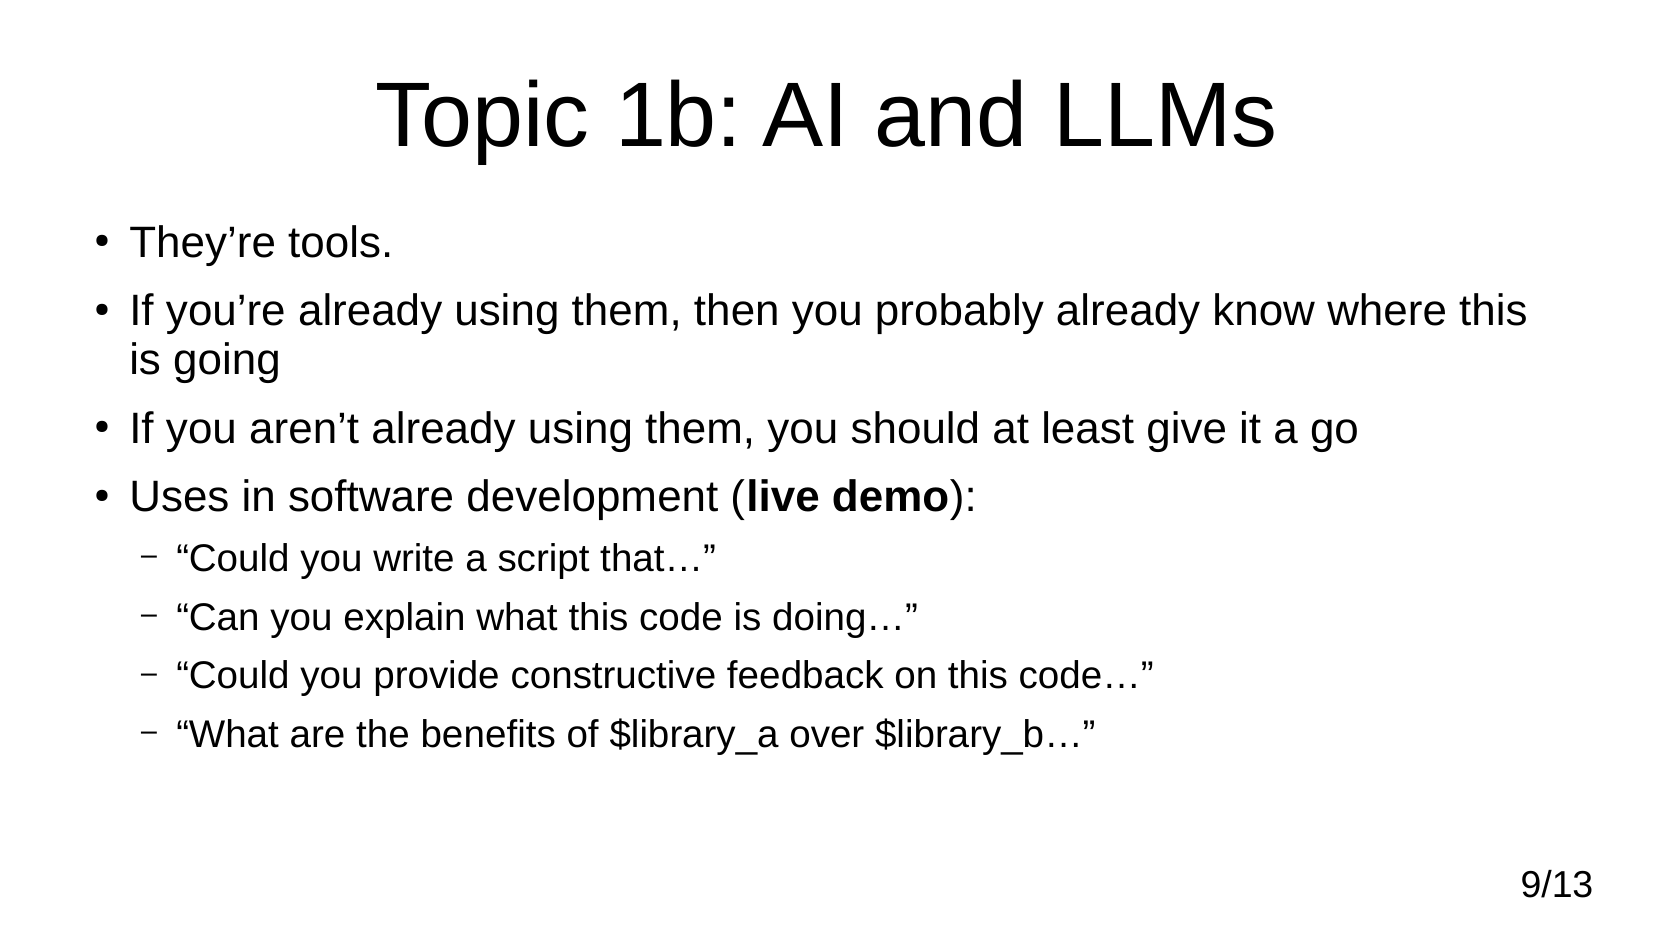

# Topic 1b: AI and LLMs
They’re tools.
If you’re already using them, then you probably already know where this is going
If you aren’t already using them, you should at least give it a go
Uses in software development (live demo):
“Could you write a script that…”
“Can you explain what this code is doing…”
“Could you provide constructive feedback on this code…”
“What are the benefits of $library_a over $library_b…”